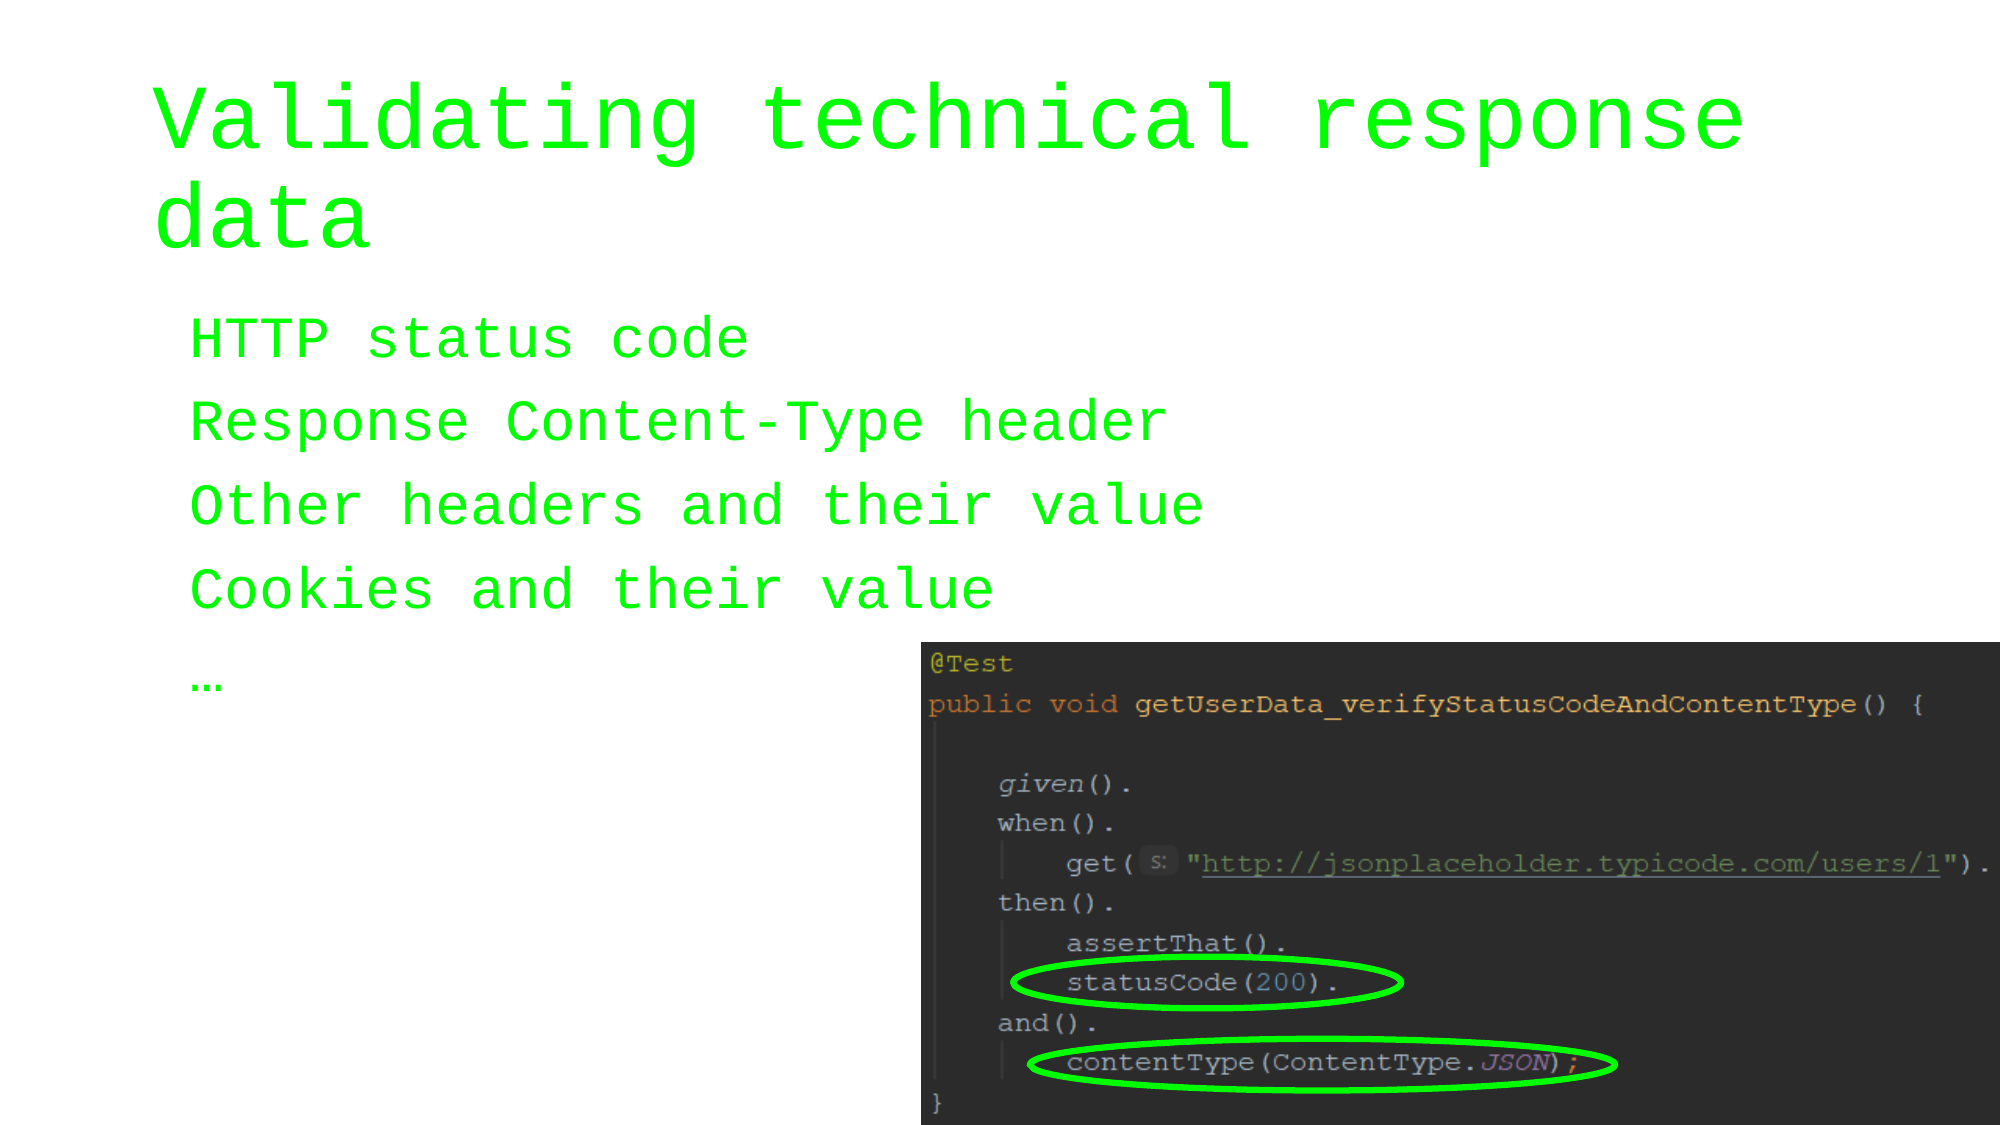

# Validating technical response data
HTTP status code
Response Content-Type header
Other headers and their value
Cookies and their value
…